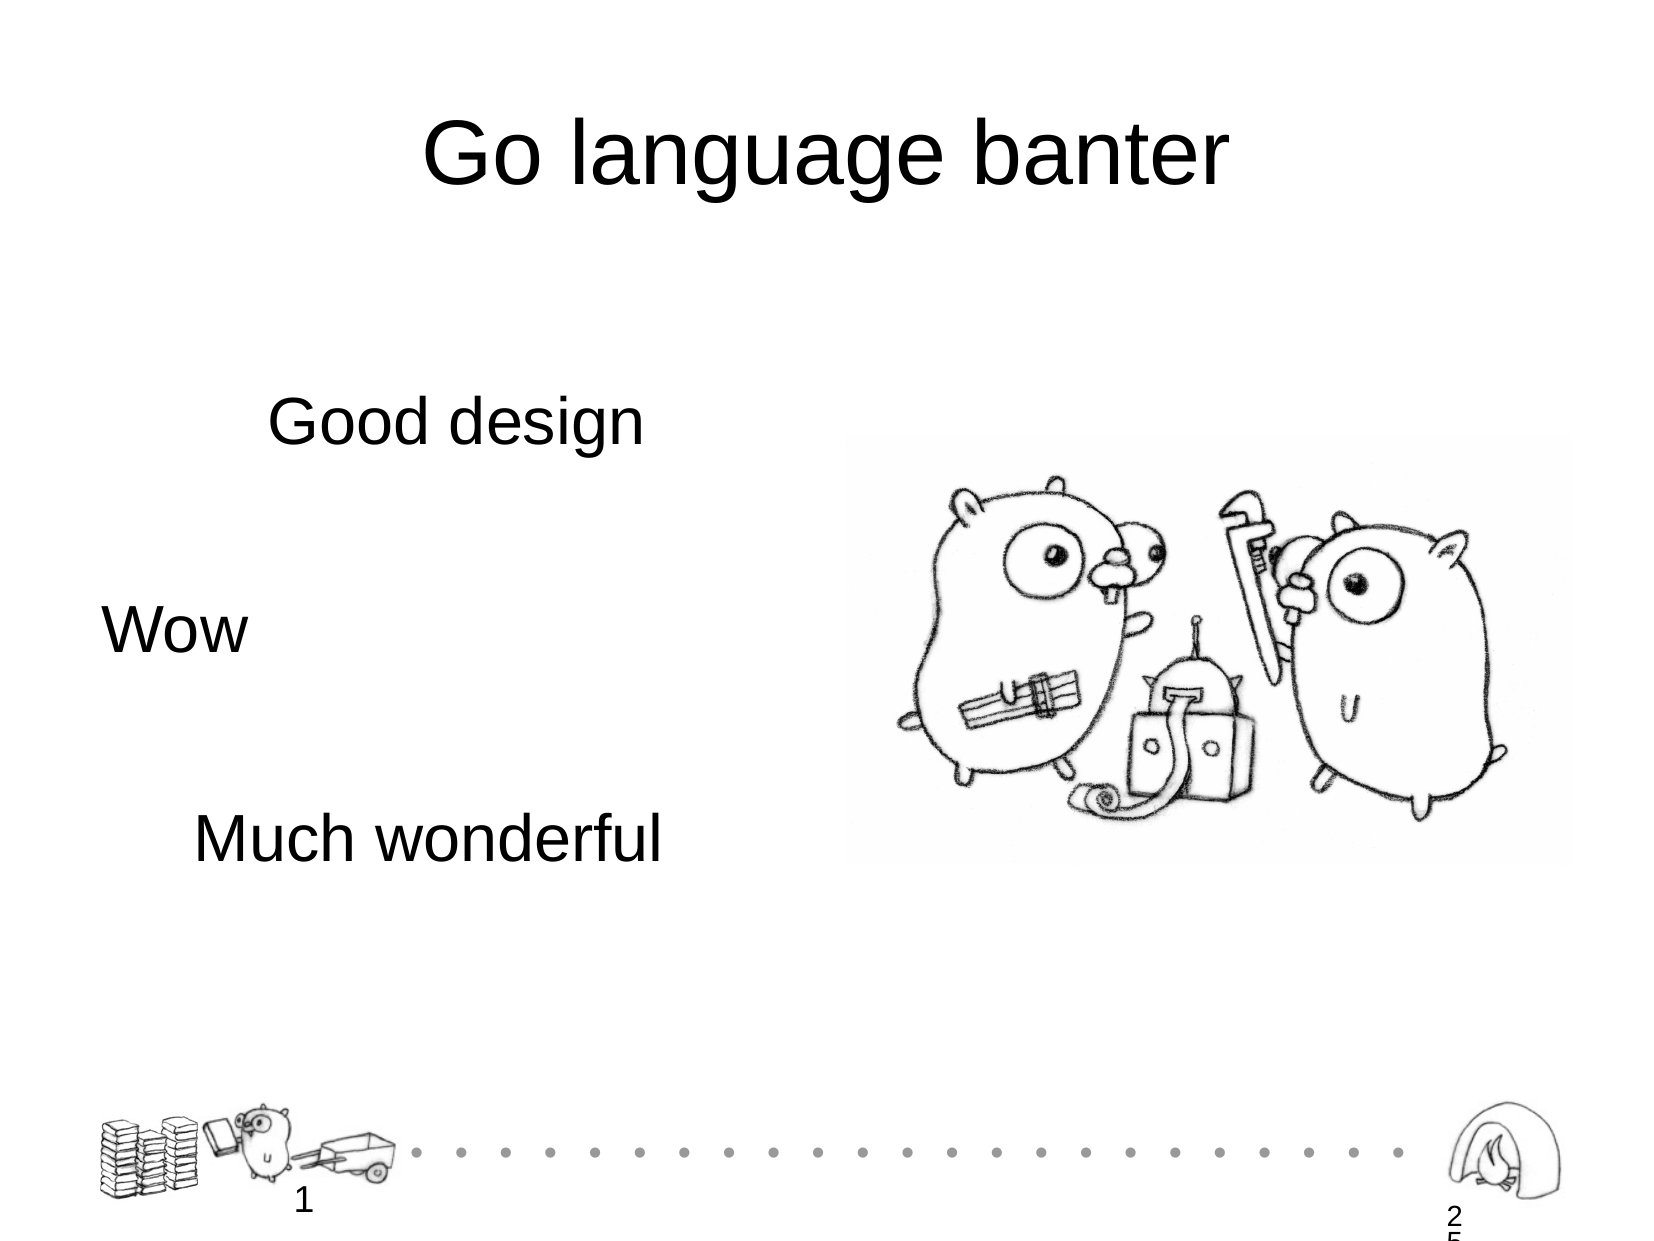

# Go language banter
 Good design
 Wow
 Much wonderful